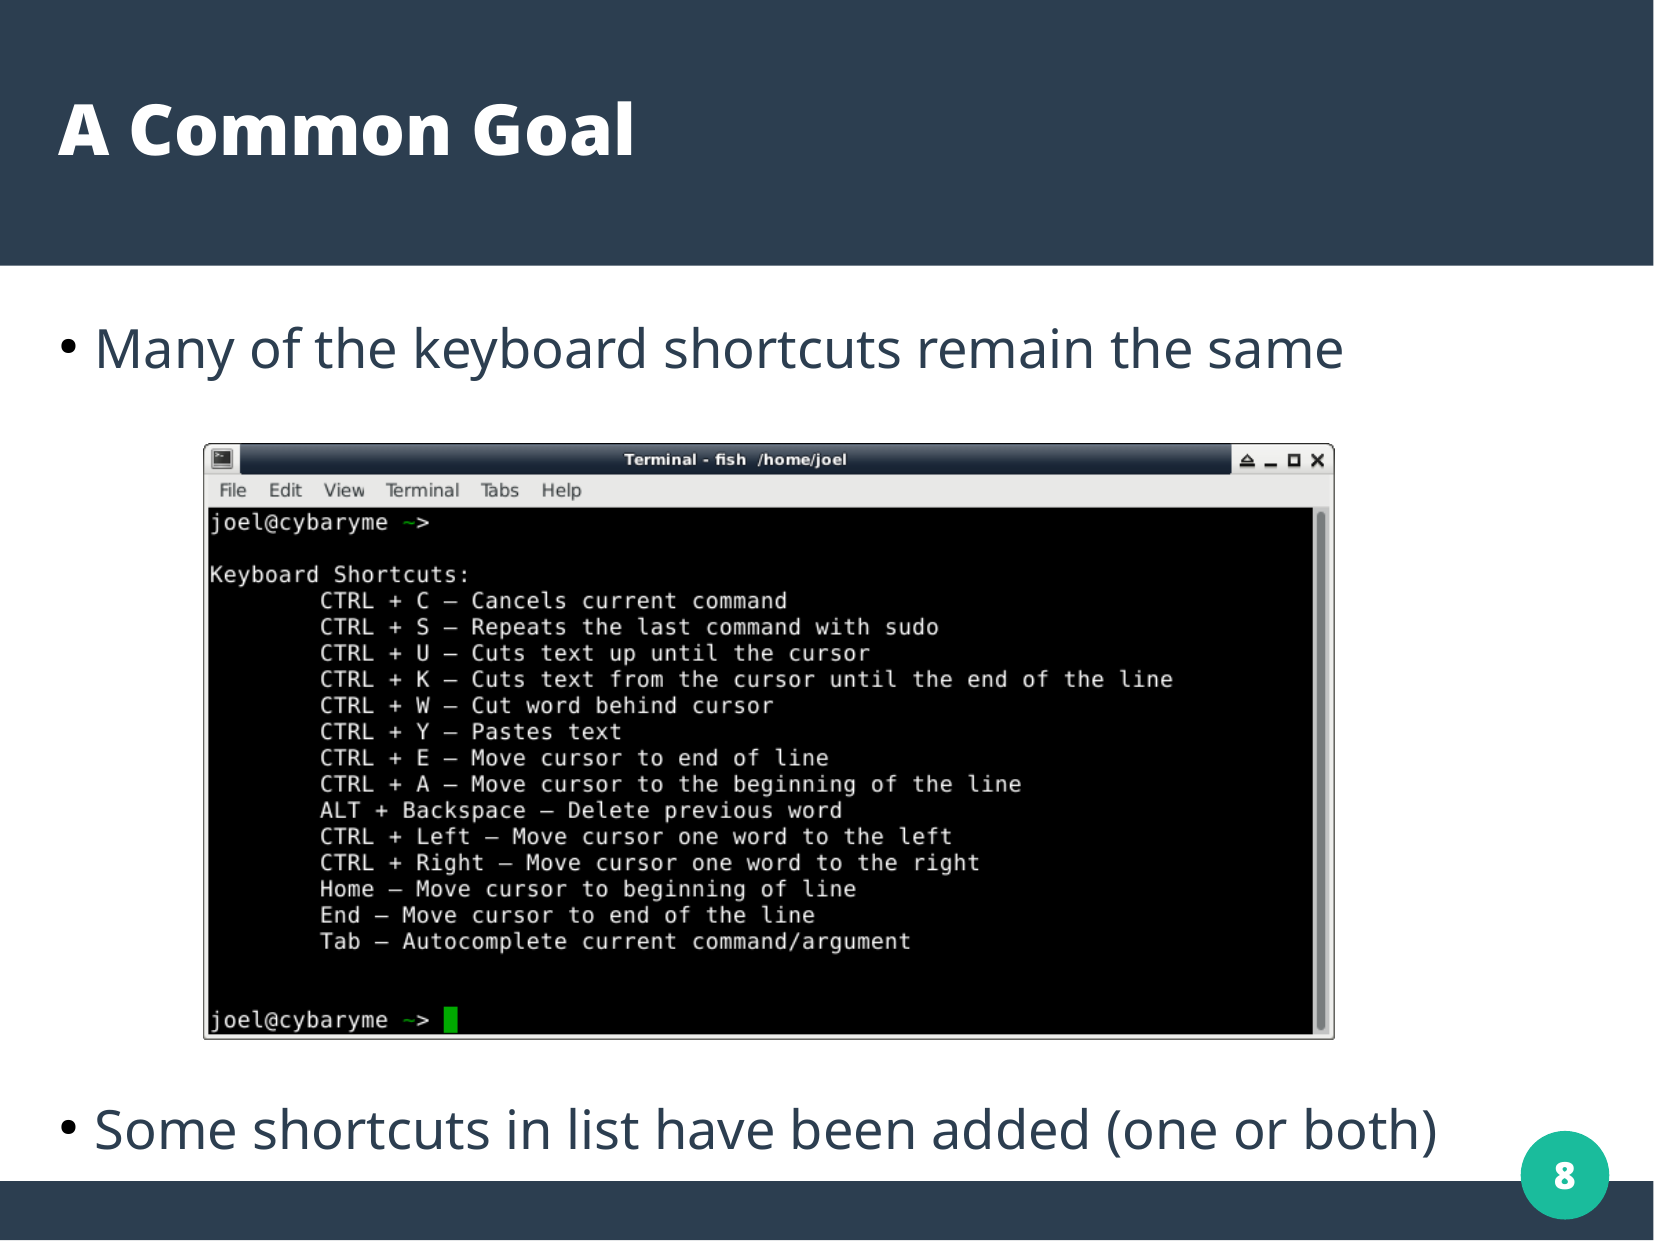

# A Common Goal
Many of the keyboard shortcuts remain the same
Some shortcuts in list have been added (one or both)
8